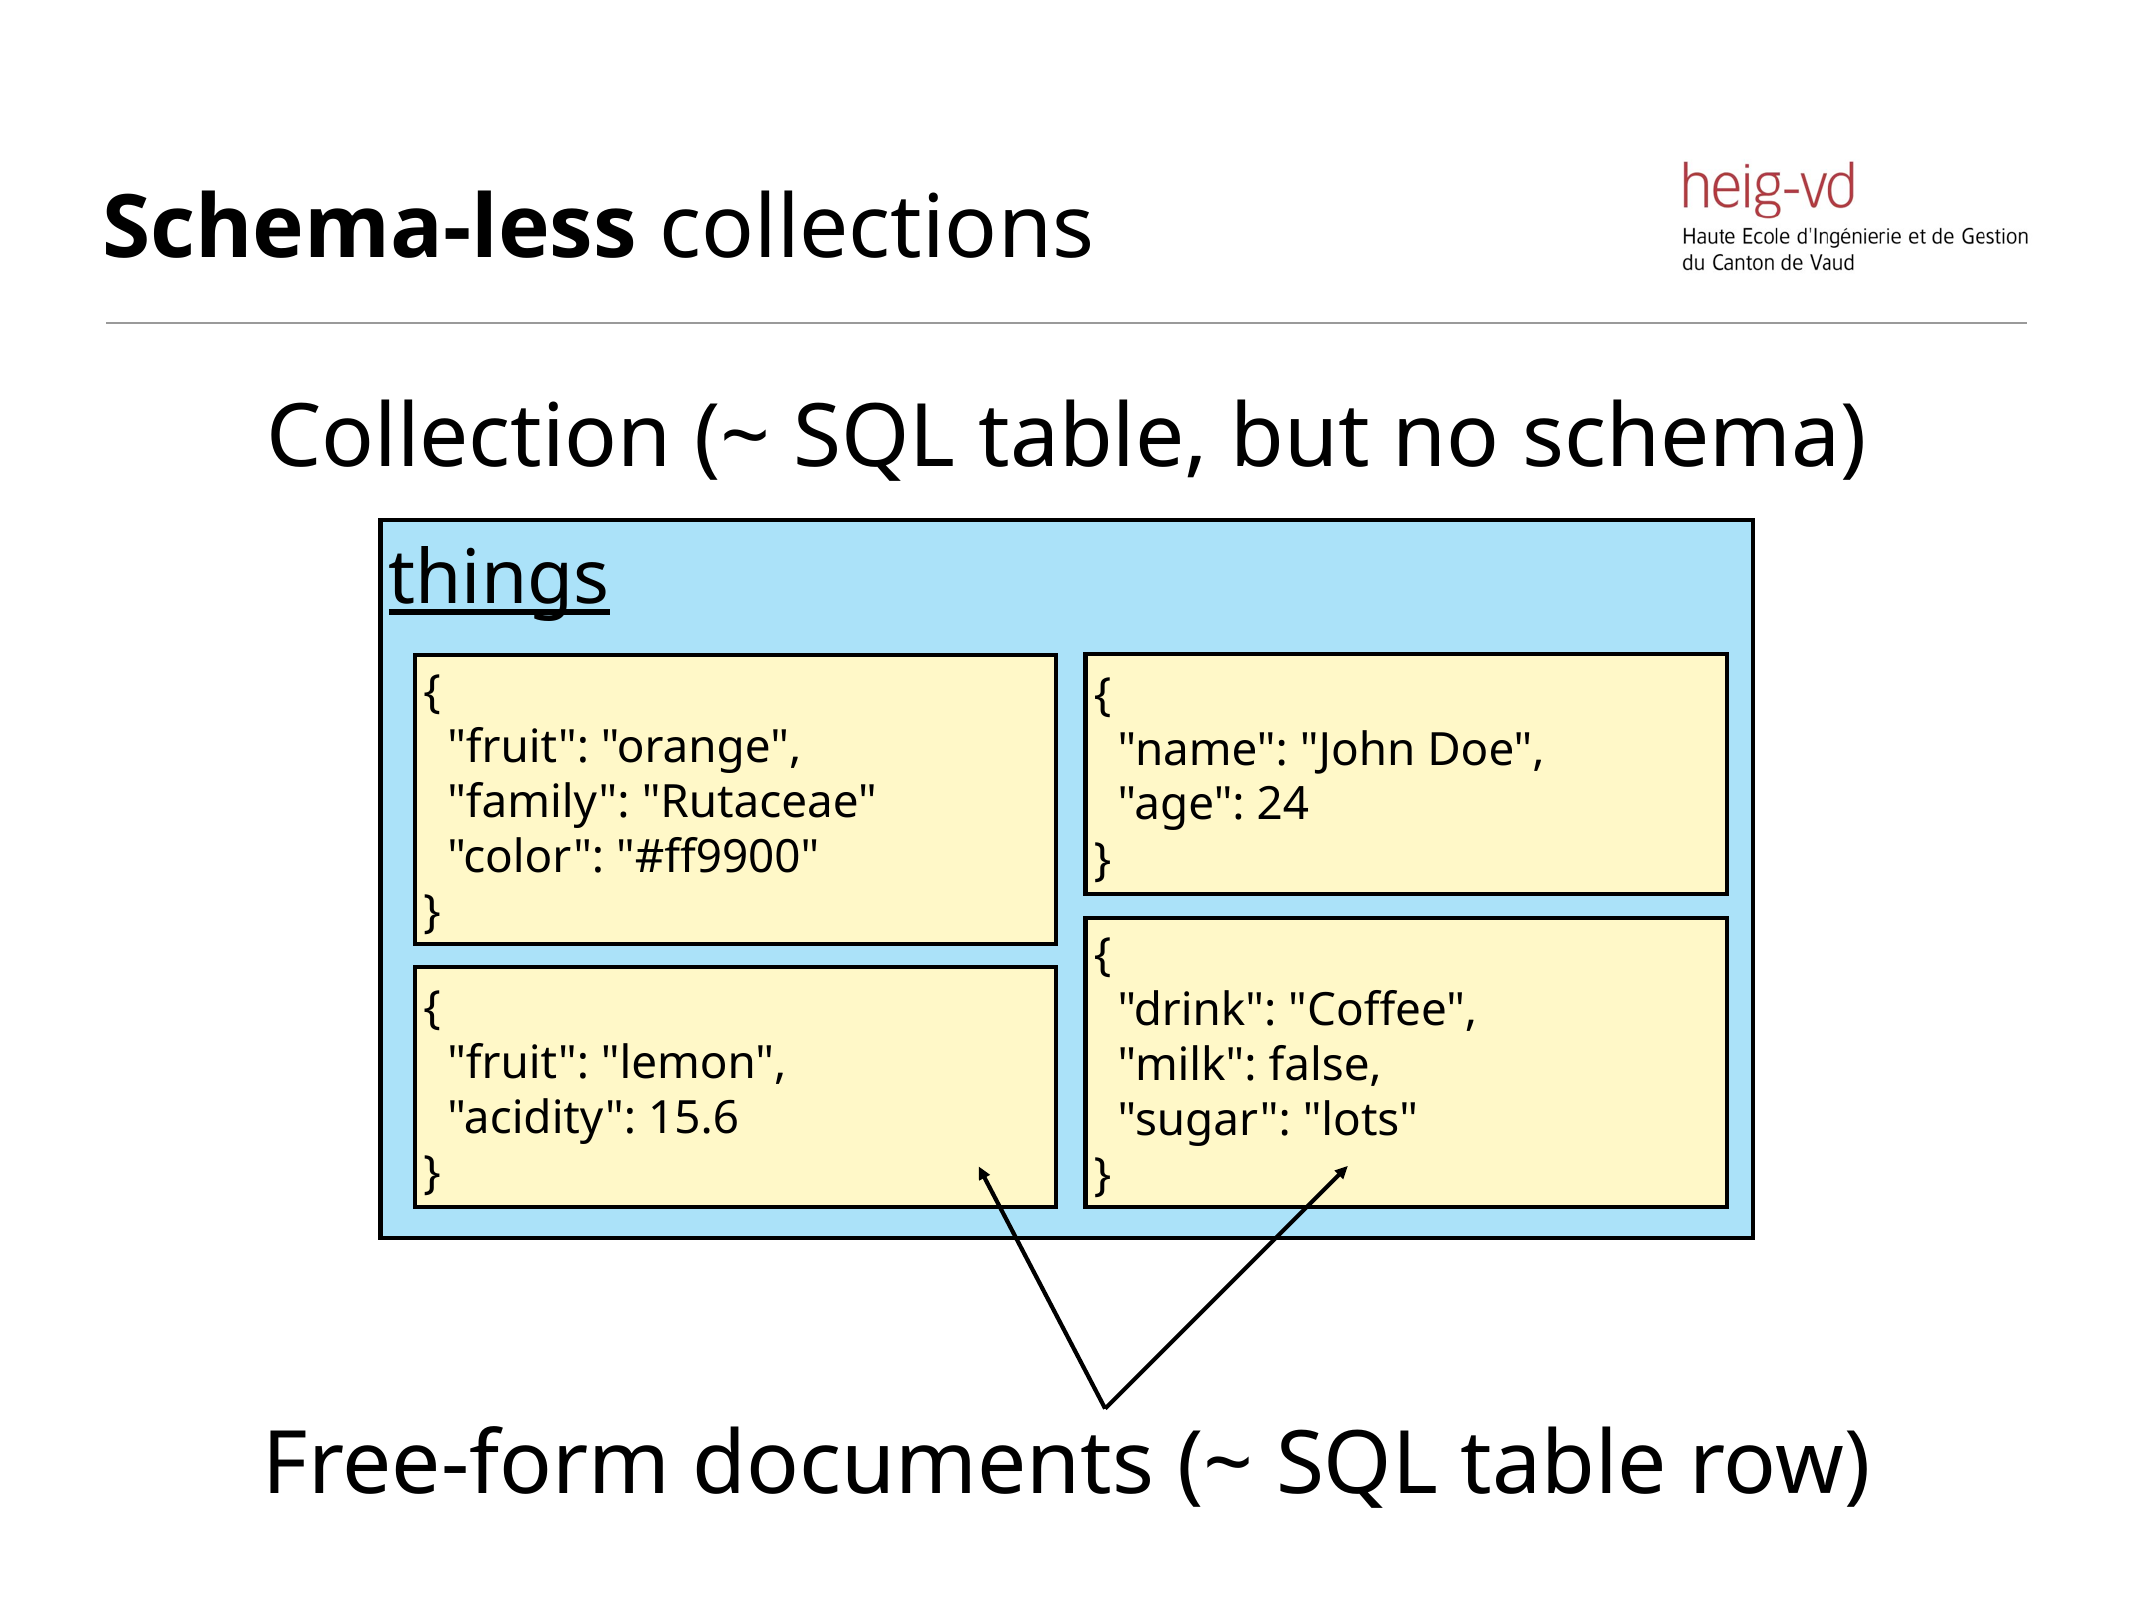

# Schema-less collections
Collection (~ SQL table, but no schema)
things
{
 "name": "John Doe",
 "age": 24
}
{
 "fruit": "orange",
 "family": "Rutaceae"
 "color": "#ff9900"
}
{
 "drink": "Coffee",
 "milk": false,
 "sugar": "lots"
}
{
 "fruit": "lemon",
 "acidity": 15.6
}
Free-form documents (~ SQL table row)